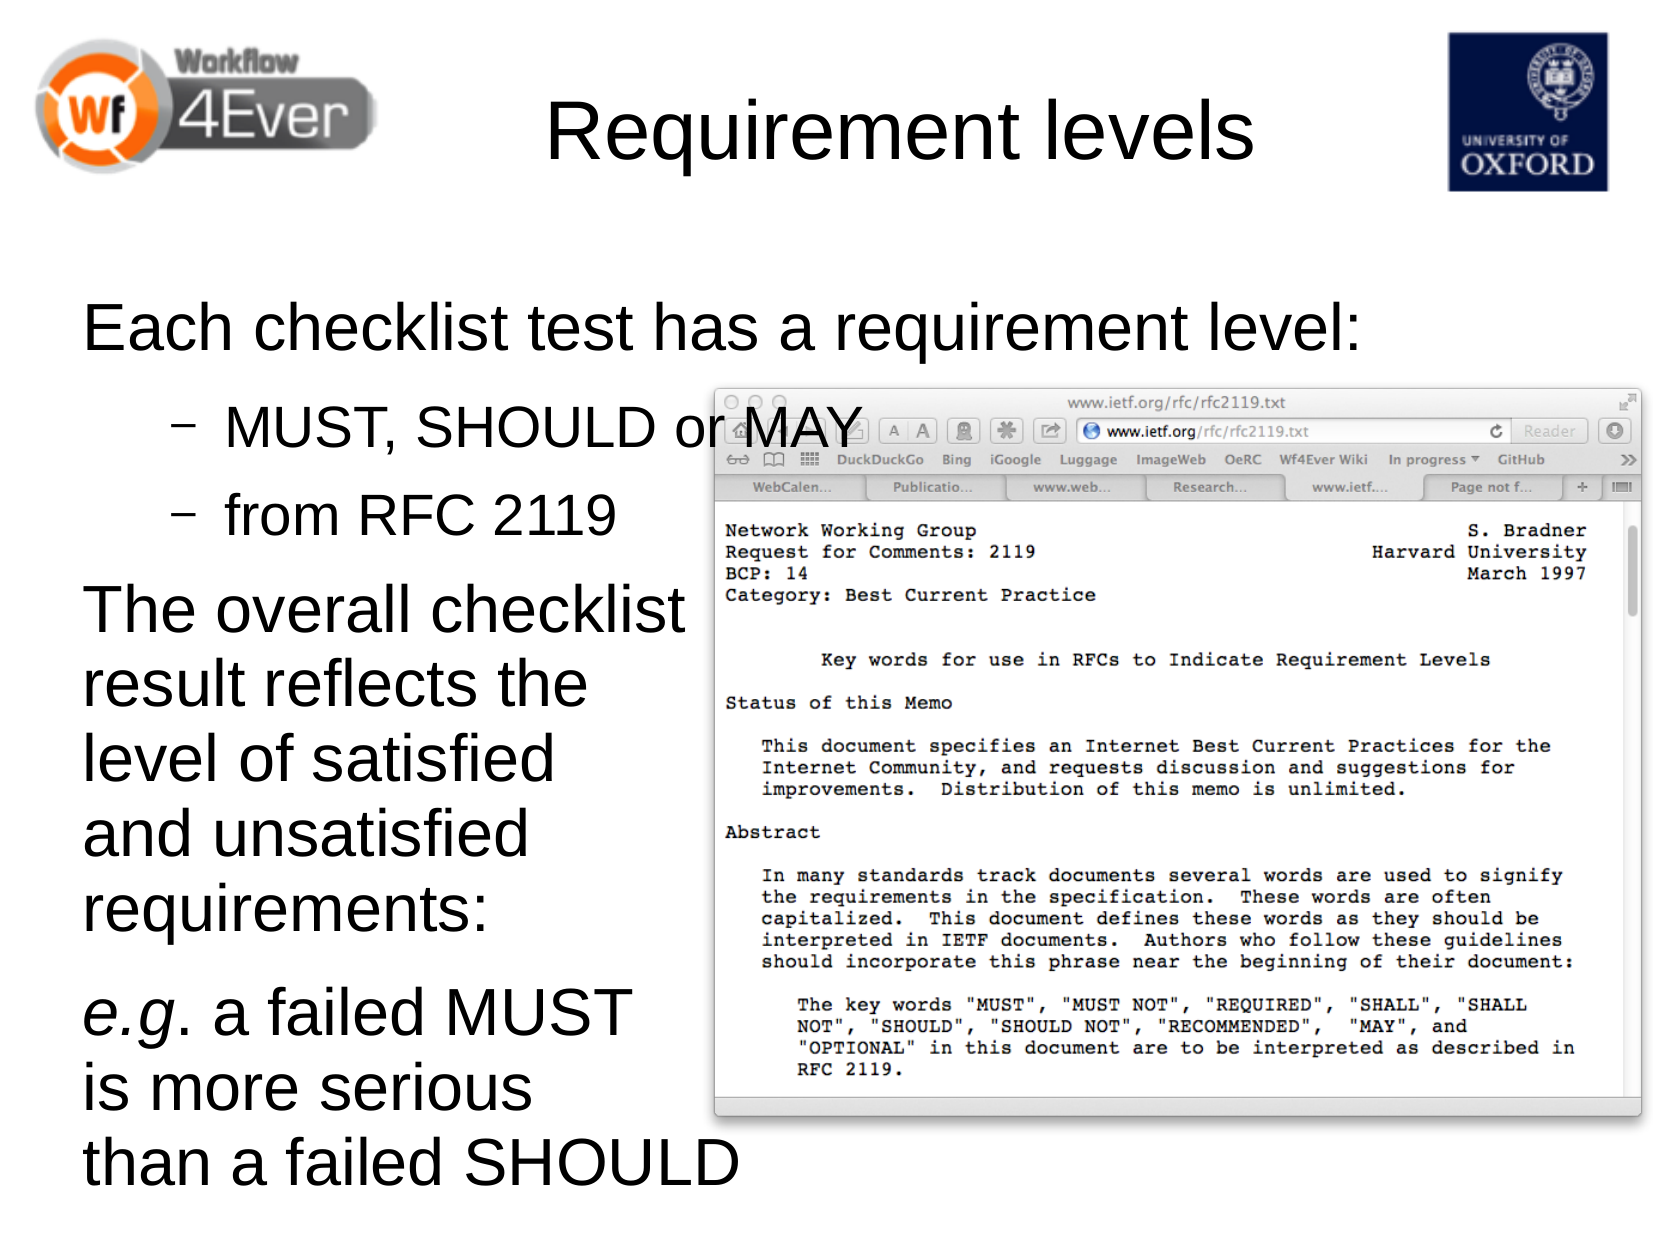

# Requirement levels
Each checklist test has a requirement level:
MUST, SHOULD or MAY
from RFC 2119
The overall checklist
result reflects the
level of satisfied
and unsatisfied
requirements:
e.g. a failed MUST
is more serious
than a failed SHOULD